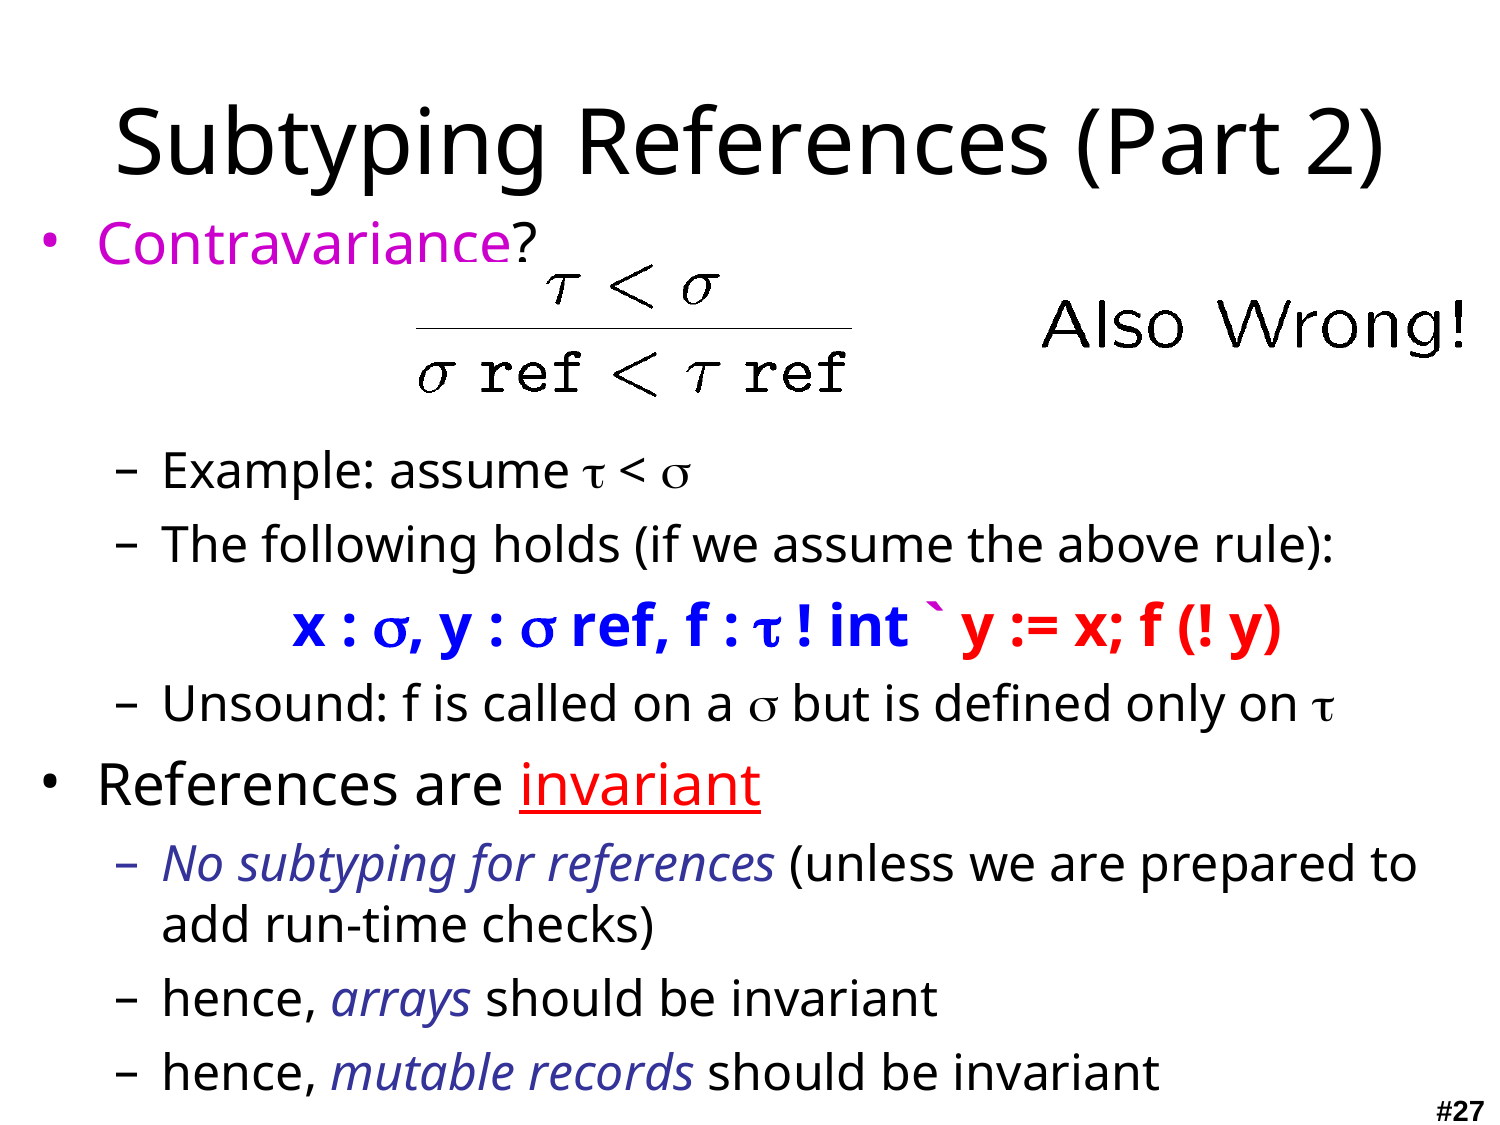

# Subtyping References (Part 2)
Contravariance?
Example: assume  < 
The following holds (if we assume the above rule):
x : , y :  ref, f :  ! int ` y := x; f (! y)
Unsound: f is called on a  but is defined only on 
References are invariant
No subtyping for references (unless we are prepared to add run-time checks)
hence, arrays should be invariant
hence, mutable records should be invariant
27